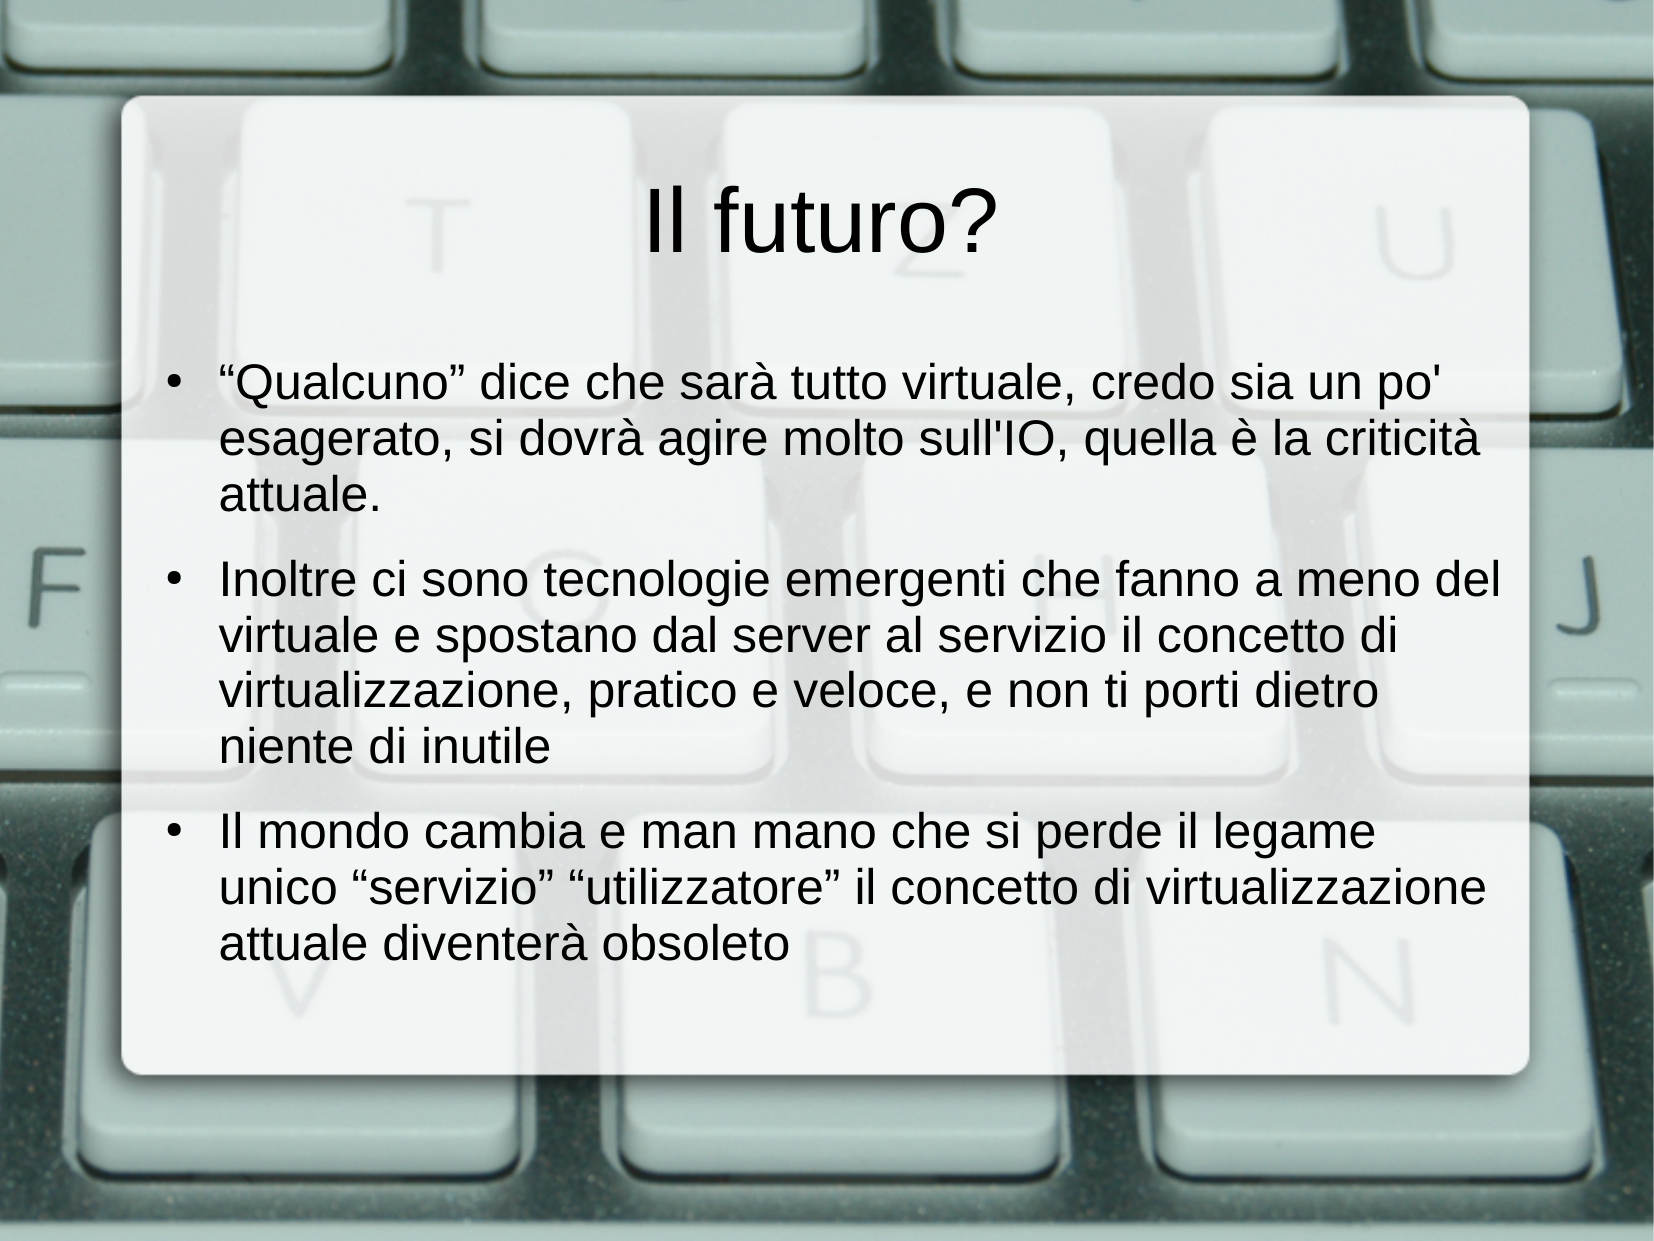

# Il futuro?
“Qualcuno” dice che sarà tutto virtuale, credo sia un po' esagerato, si dovrà agire molto sull'IO, quella è la criticità attuale.
Inoltre ci sono tecnologie emergenti che fanno a meno del virtuale e spostano dal server al servizio il concetto di virtualizzazione, pratico e veloce, e non ti porti dietro niente di inutile
Il mondo cambia e man mano che si perde il legame unico “servizio” “utilizzatore” il concetto di virtualizzazione attuale diventerà obsoleto